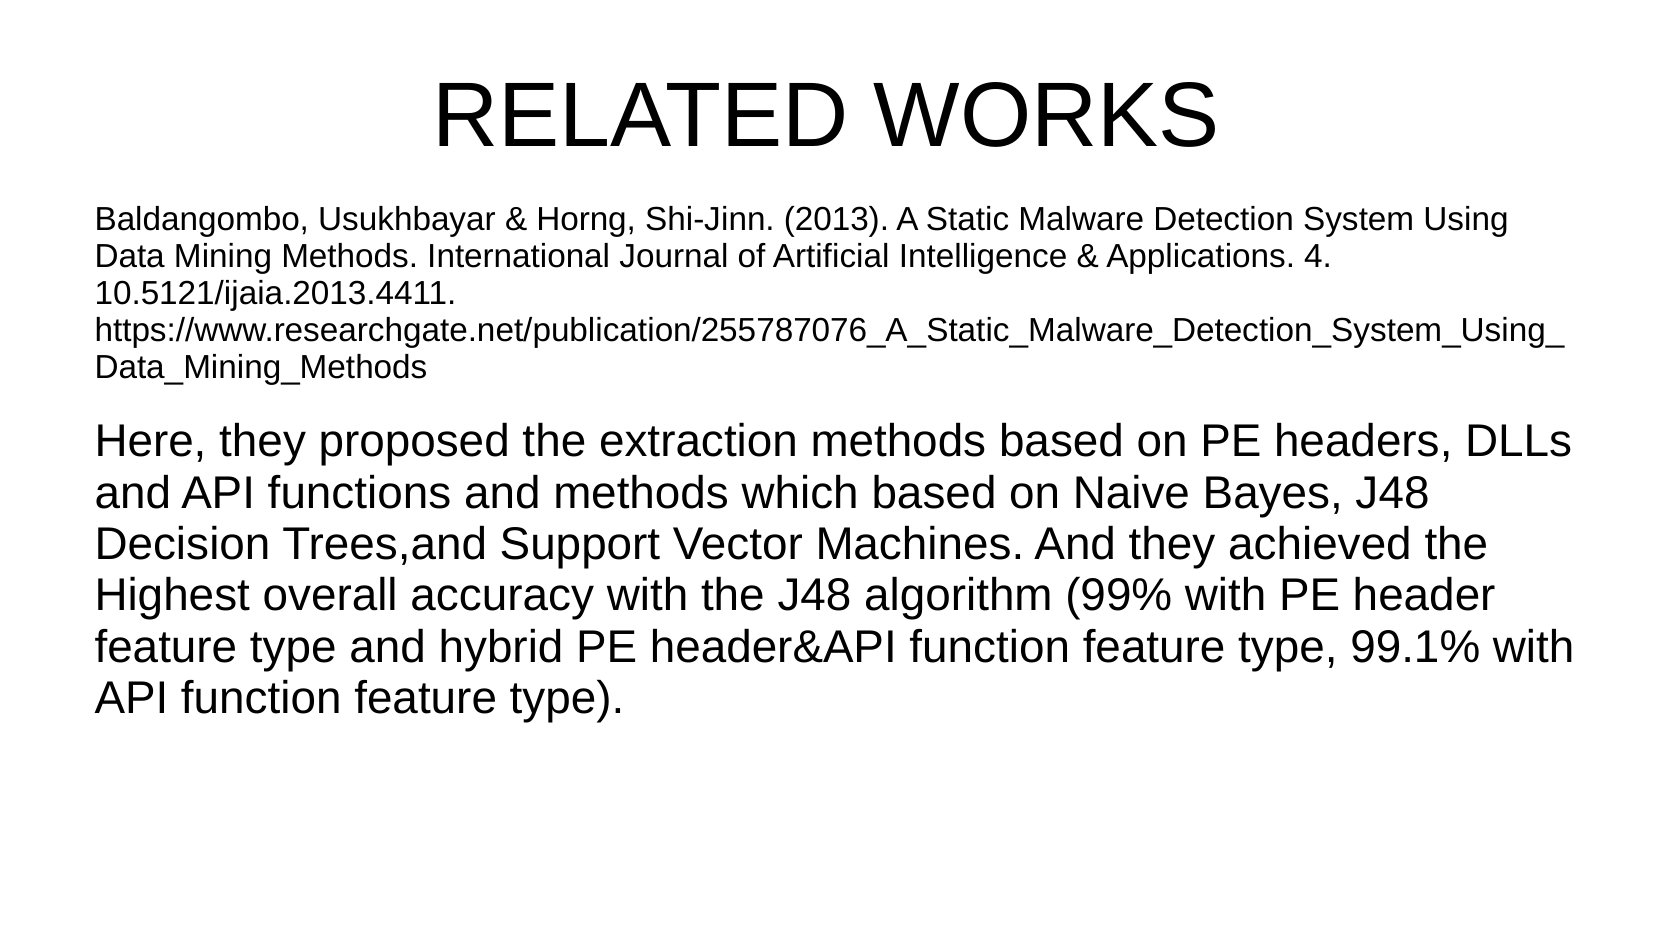

# RELATED WORKS
Baldangombo, Usukhbayar & Horng, Shi-Jinn. (2013). A Static Malware Detection System Using Data Mining Methods. International Journal of Artificial Intelligence & Applications. 4. 10.5121/ijaia.2013.4411. https://www.researchgate.net/publication/255787076_A_Static_Malware_Detection_System_Using_Data_Mining_Methods
Here, they proposed the extraction methods based on PE headers, DLLs and API functions and methods which based on Naive Bayes, J48 Decision Trees,and Support Vector Machines. And they achieved the Highest overall accuracy with the J48 algorithm (99% with PE header feature type and hybrid PE header&API function feature type, 99.1% with API function feature type).